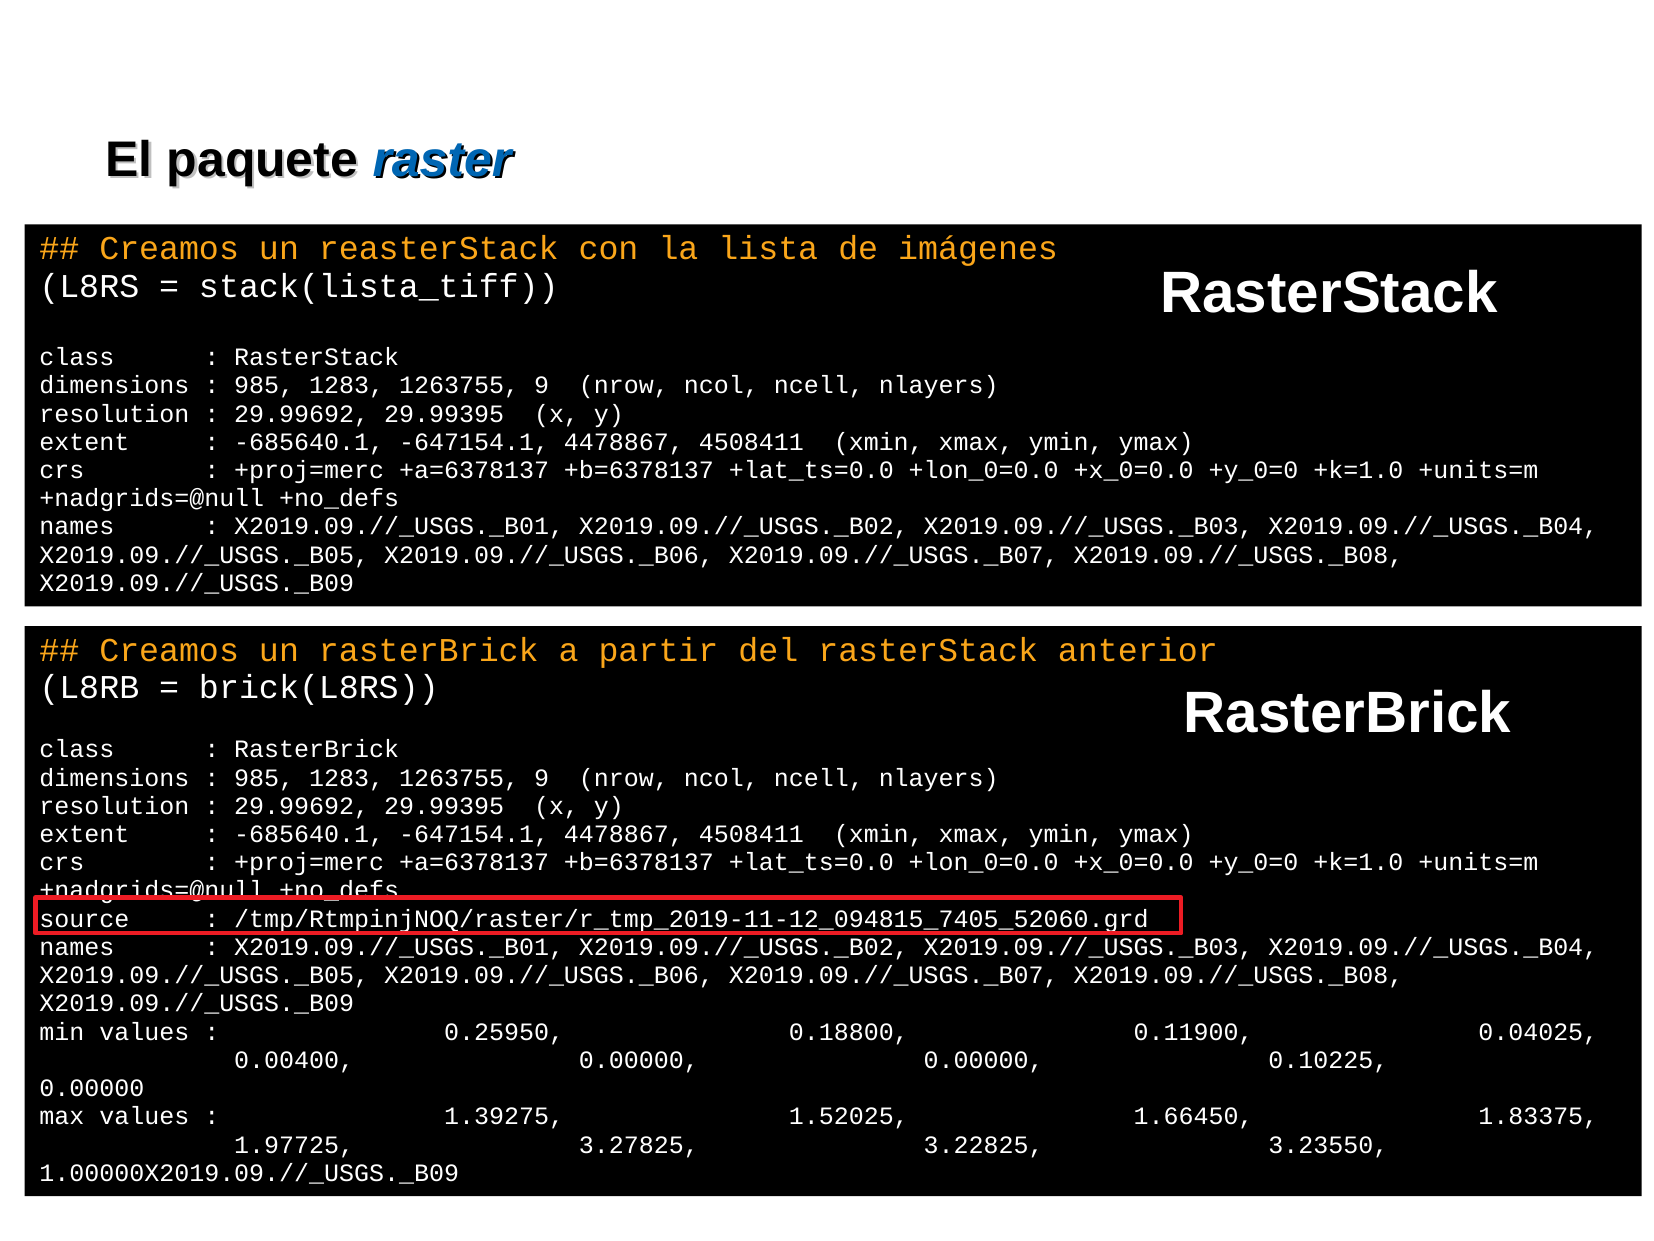

El paquete raster
## Creamos un reasterStack con la lista de imágenes
(L8RS = stack(lista_tiff))
class : RasterStack
dimensions : 985, 1283, 1263755, 9 (nrow, ncol, ncell, nlayers)
resolution : 29.99692, 29.99395 (x, y)
extent : -685640.1, -647154.1, 4478867, 4508411 (xmin, xmax, ymin, ymax)
crs : +proj=merc +a=6378137 +b=6378137 +lat_ts=0.0 +lon_0=0.0 +x_0=0.0 +y_0=0 +k=1.0 +units=m +nadgrids=@null +no_defs
names : X2019.09.//_USGS._B01, X2019.09.//_USGS._B02, X2019.09.//_USGS._B03, X2019.09.//_USGS._B04, X2019.09.//_USGS._B05, X2019.09.//_USGS._B06, X2019.09.//_USGS._B07, X2019.09.//_USGS._B08, X2019.09.//_USGS._B09
RasterStack
## Creamos un rasterBrick a partir del rasterStack anterior
(L8RB = brick(L8RS))
class : RasterBrick
dimensions : 985, 1283, 1263755, 9 (nrow, ncol, ncell, nlayers)
resolution : 29.99692, 29.99395 (x, y)
extent : -685640.1, -647154.1, 4478867, 4508411 (xmin, xmax, ymin, ymax)
crs : +proj=merc +a=6378137 +b=6378137 +lat_ts=0.0 +lon_0=0.0 +x_0=0.0 +y_0=0 +k=1.0 +units=m +nadgrids=@null +no_defs
source : /tmp/RtmpinjNOQ/raster/r_tmp_2019-11-12_094815_7405_52060.grd
names : X2019.09.//_USGS._B01, X2019.09.//_USGS._B02, X2019.09.//_USGS._B03, X2019.09.//_USGS._B04, X2019.09.//_USGS._B05, X2019.09.//_USGS._B06, X2019.09.//_USGS._B07, X2019.09.//_USGS._B08, X2019.09.//_USGS._B09
min values : 0.25950, 0.18800, 0.11900, 0.04025, 0.00400, 0.00000, 0.00000, 0.10225, 0.00000
max values : 1.39275, 1.52025, 1.66450, 1.83375, 1.97725, 3.27825, 3.22825, 3.23550, 1.00000X2019.09.//_USGS._B09
RasterBrick